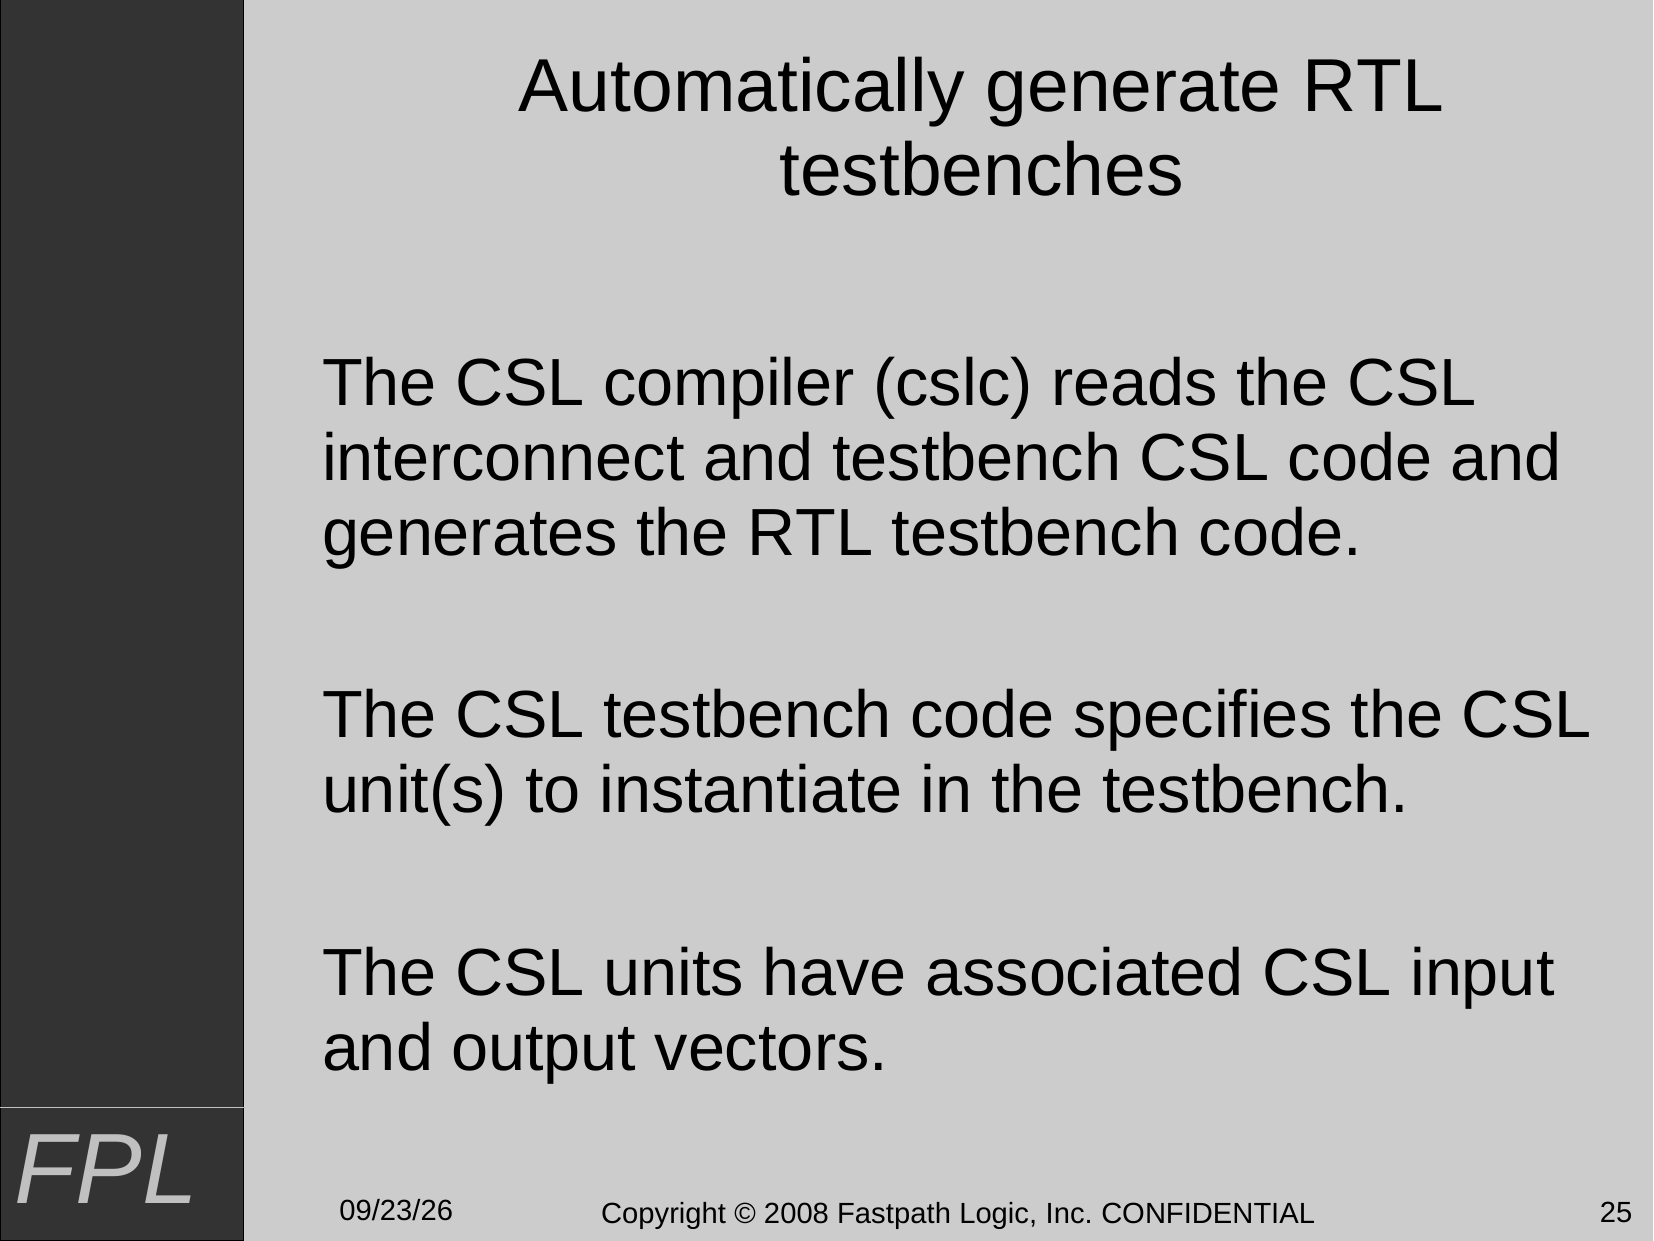

# Automatically generate RTL testbenches
The CSL compiler (cslc) reads the CSL interconnect and testbench CSL code and generates the RTL testbench code.
The CSL testbench code specifies the CSL unit(s) to instantiate in the testbench.
The CSL units have associated CSL input and output vectors.
25
© 2008 FASTPATH LOGIC INC.